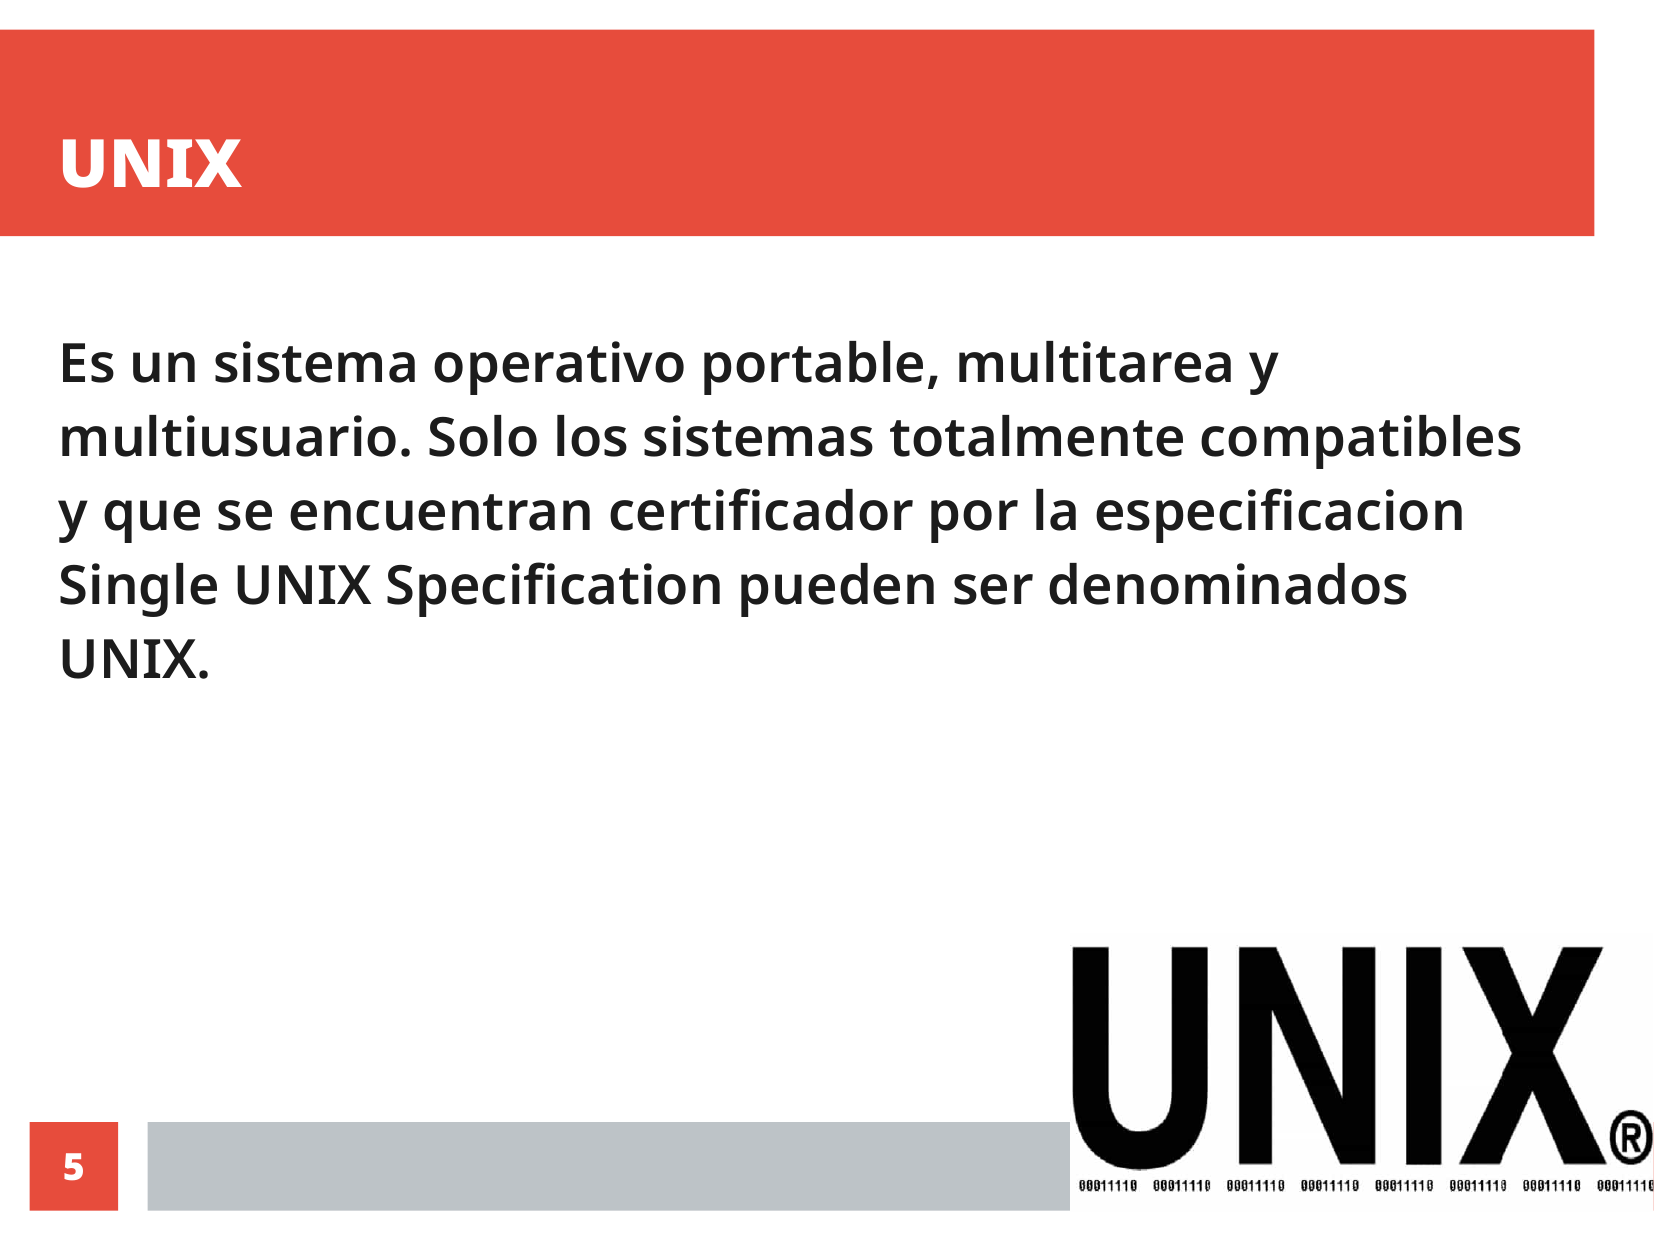

# UNIX
Es un sistema operativo portable, multitarea y multiusuario. Solo los sistemas totalmente compatibles y que se encuentran certificador por la especificacion Single UNIX Specification pueden ser denominados UNIX.
5